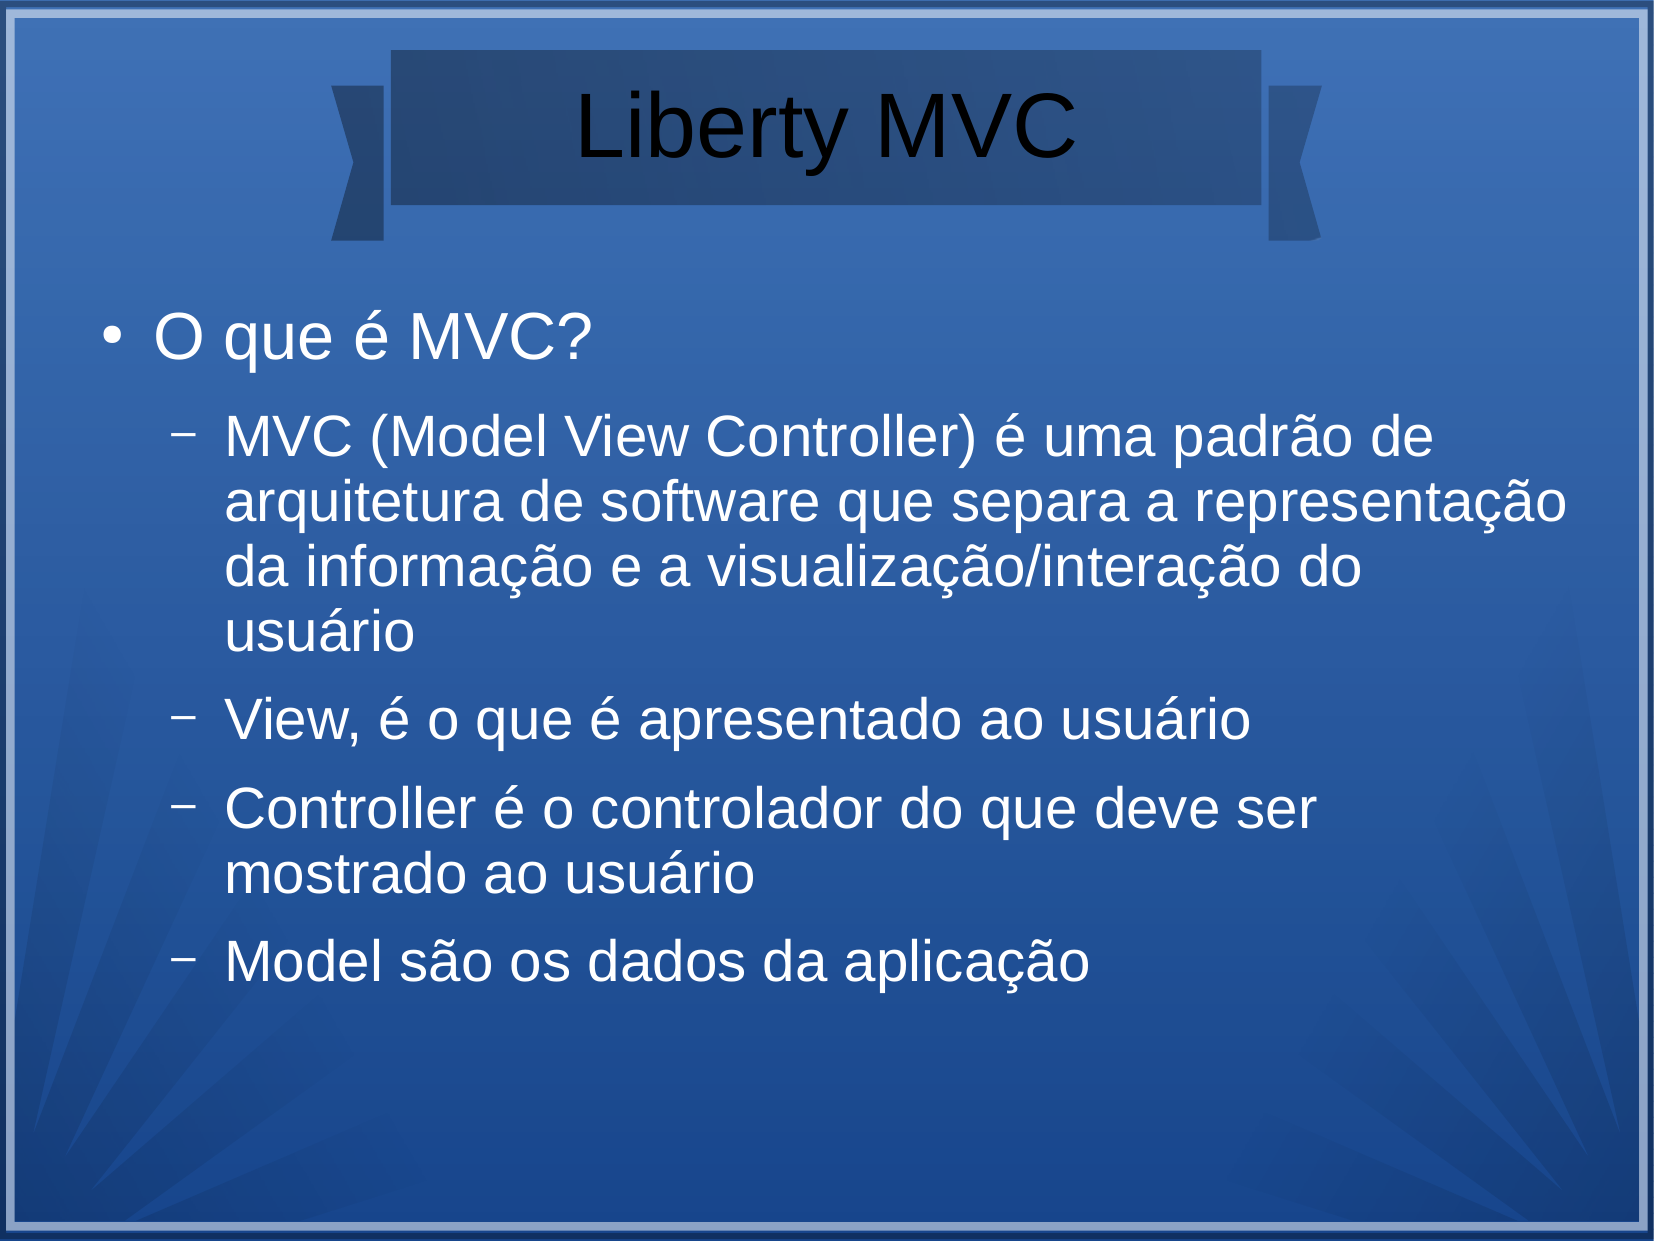

# Liberty MVC
O que é MVC?
MVC (Model View Controller) é uma padrão de arquitetura de software que separa a representação da informação e a visualização/interação do usuário
View, é o que é apresentado ao usuário
Controller é o controlador do que deve ser mostrado ao usuário
Model são os dados da aplicação